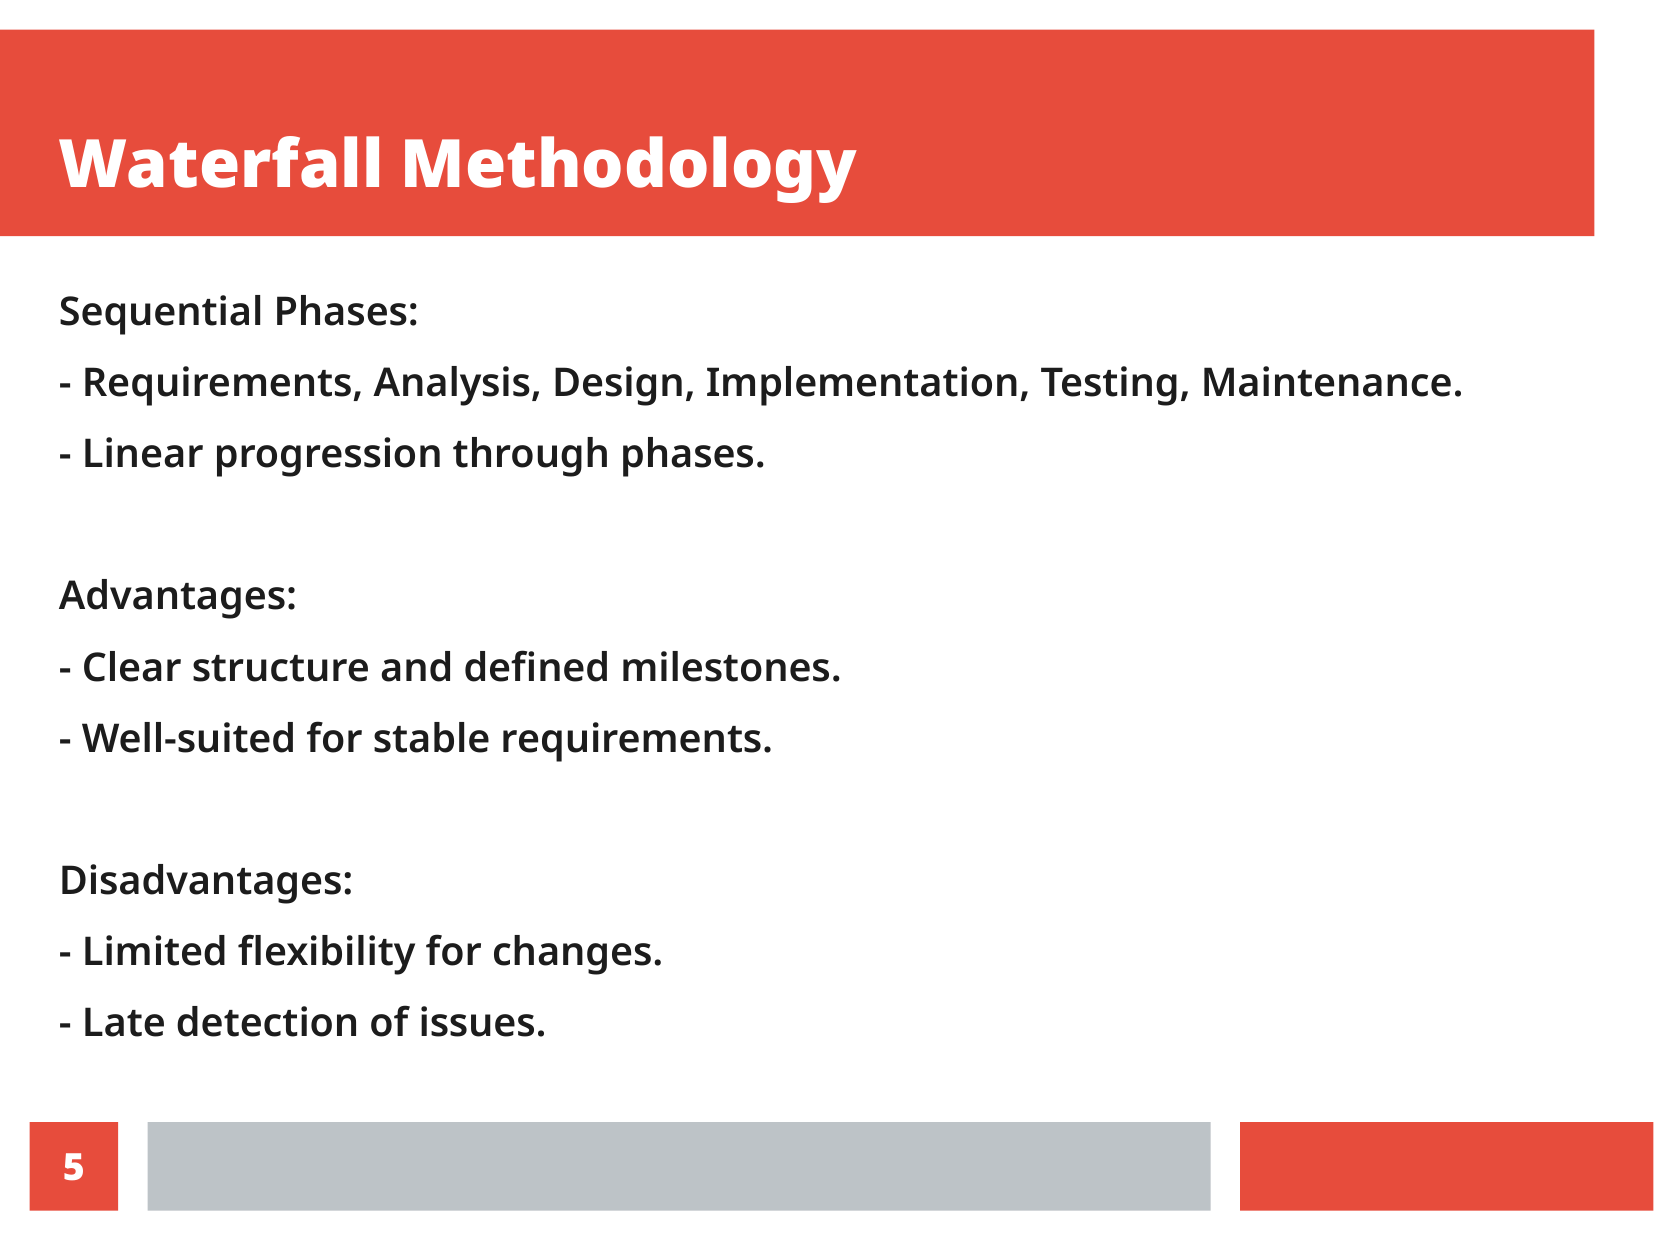

# Waterfall Methodology
Sequential Phases:
- Requirements, Analysis, Design, Implementation, Testing, Maintenance.
- Linear progression through phases.
Advantages:
- Clear structure and defined milestones.
- Well-suited for stable requirements.
Disadvantages:
- Limited flexibility for changes.
- Late detection of issues.
5